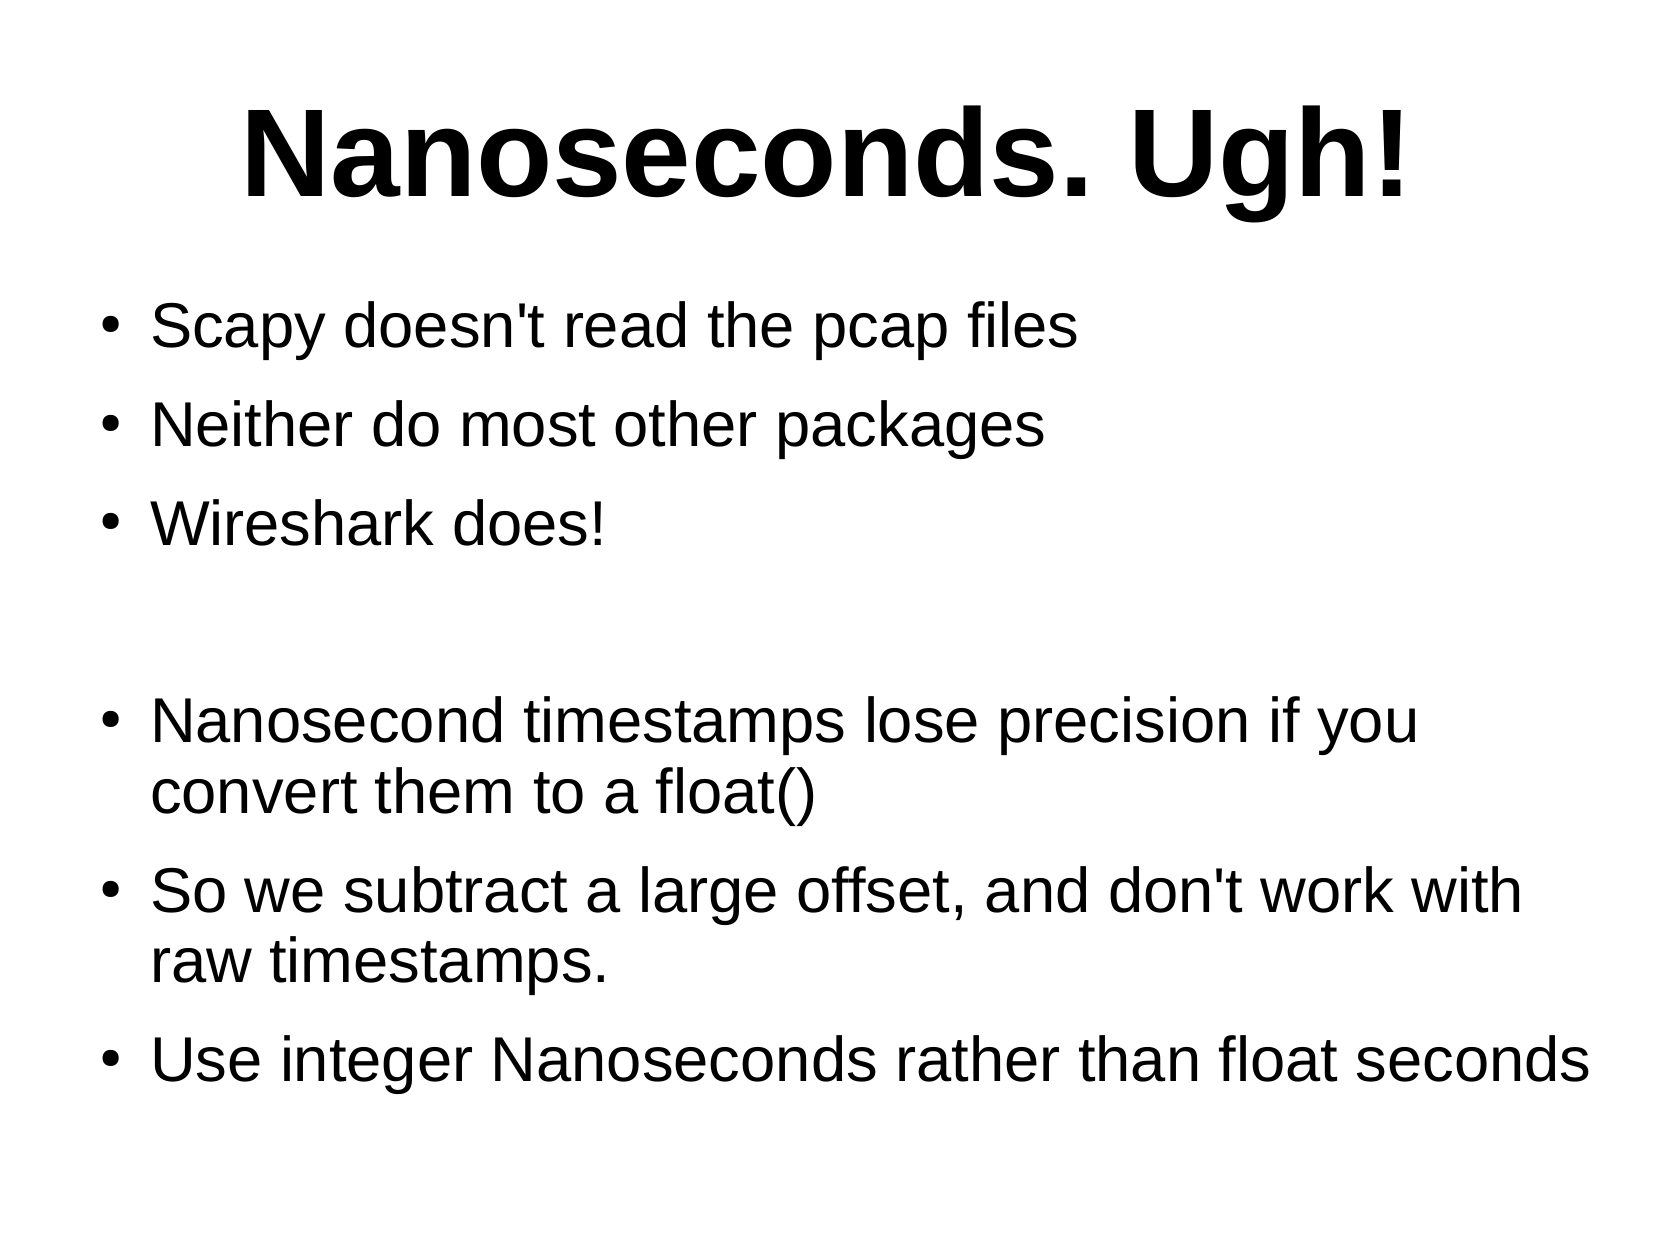

# Nanoseconds. Ugh!
Scapy doesn't read the pcap files
Neither do most other packages
Wireshark does!
Nanosecond timestamps lose precision if you convert them to a float()
So we subtract a large offset, and don't work with raw timestamps.
Use integer Nanoseconds rather than float seconds